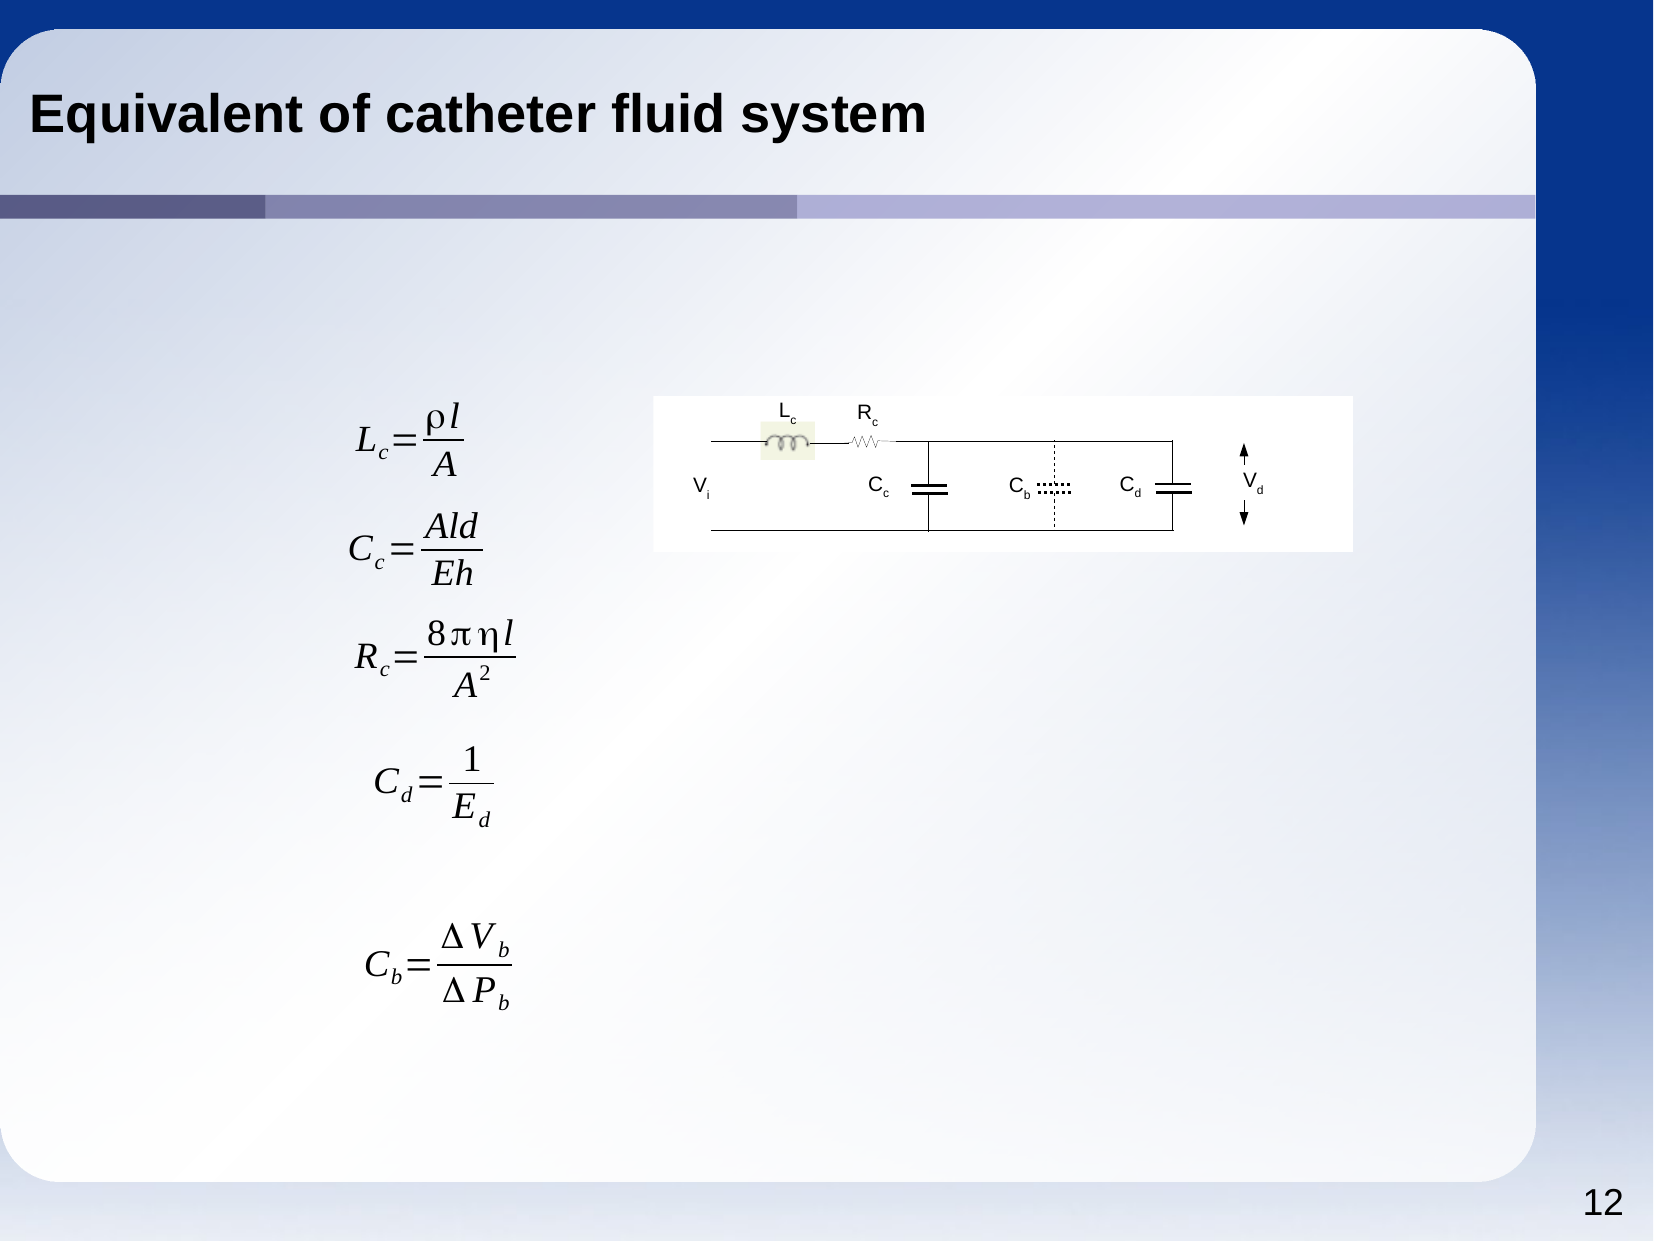

# Equivalent of catheter fluid system
12